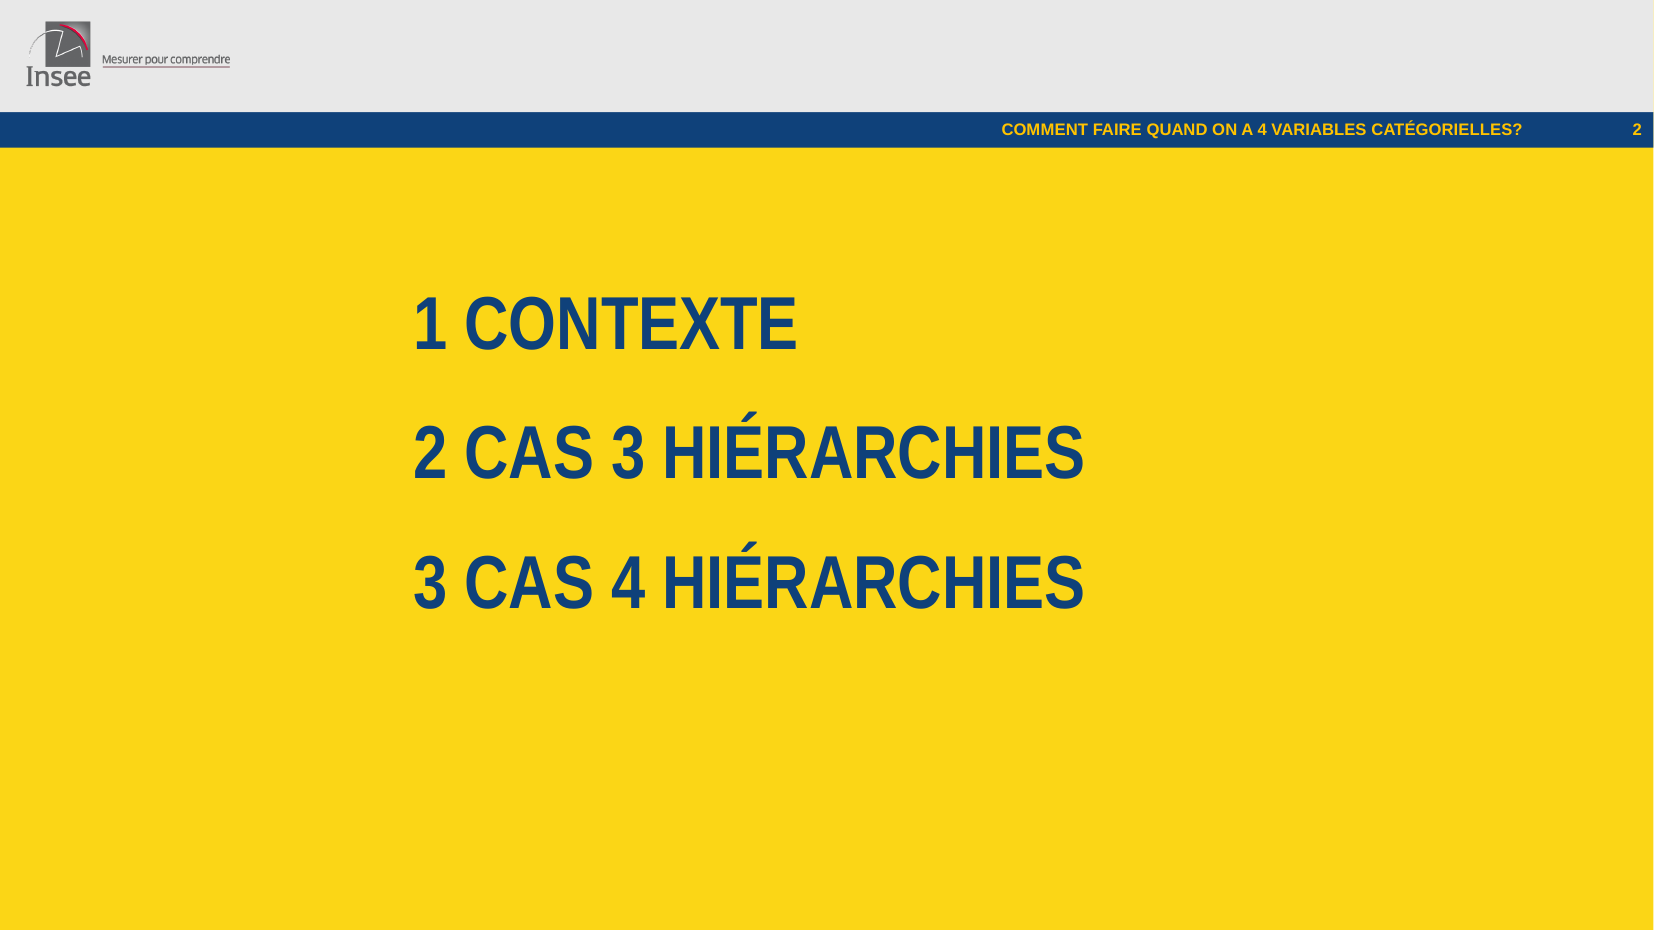

# CONTEXTE
Cas 3 Hiérarchies
Cas 4 hiérarchies
Comment faire quand on a 4 variables catégorielles?
2